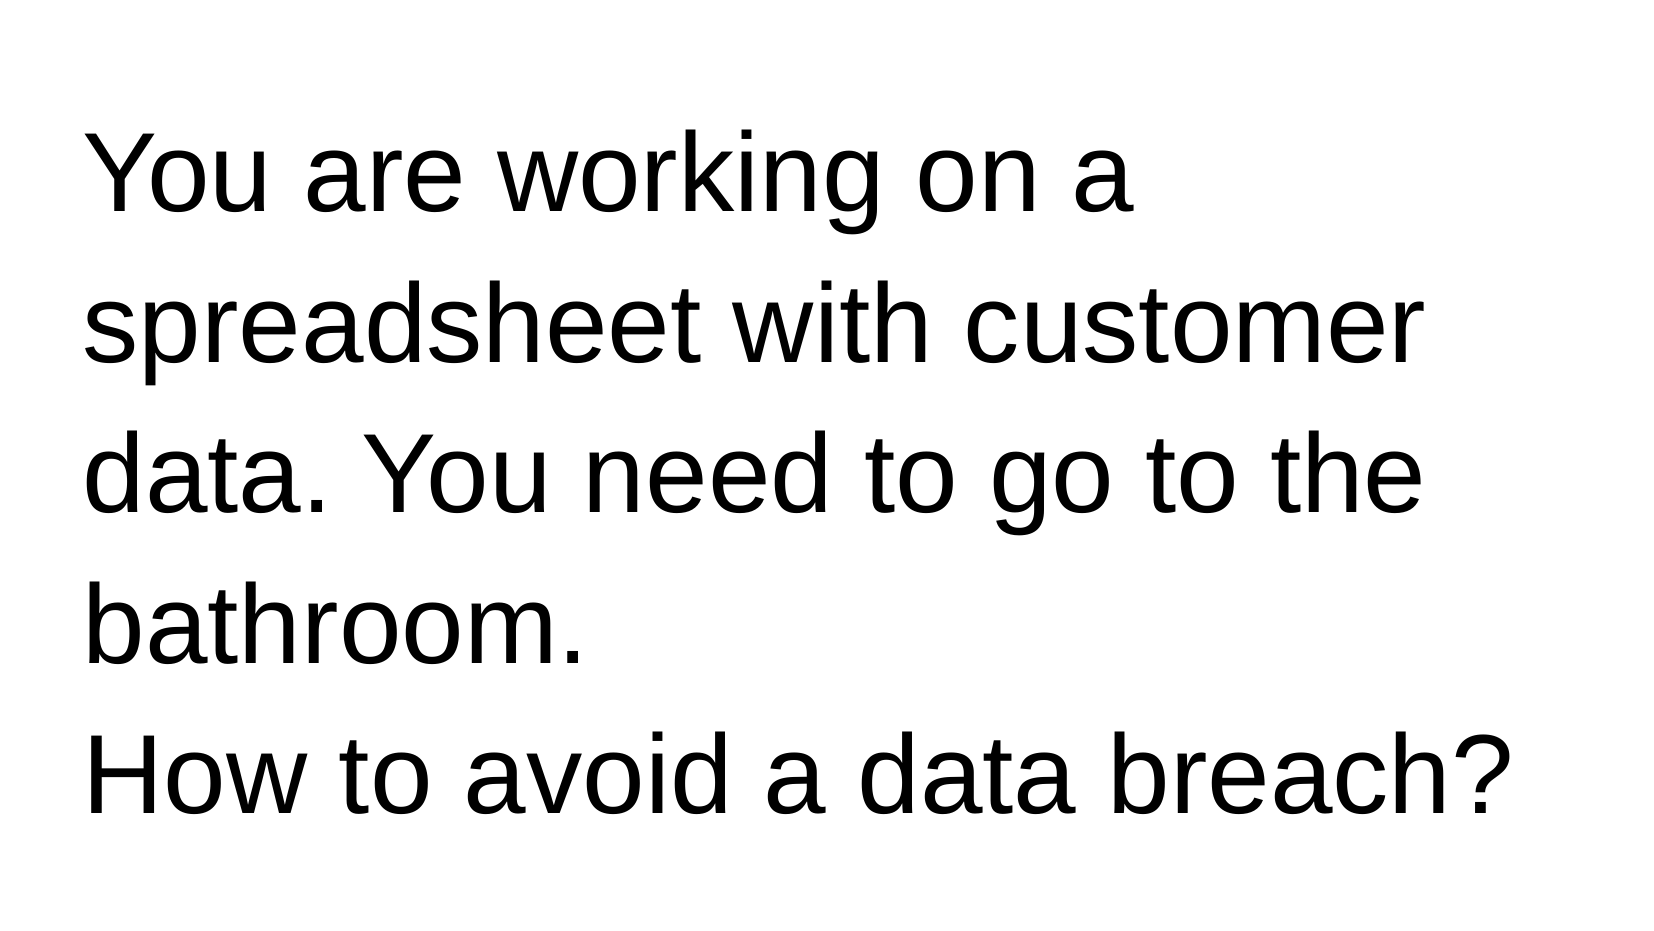

# You are working on a spreadsheet with customer data. You need to go to the bathroom. How to avoid a data breach?